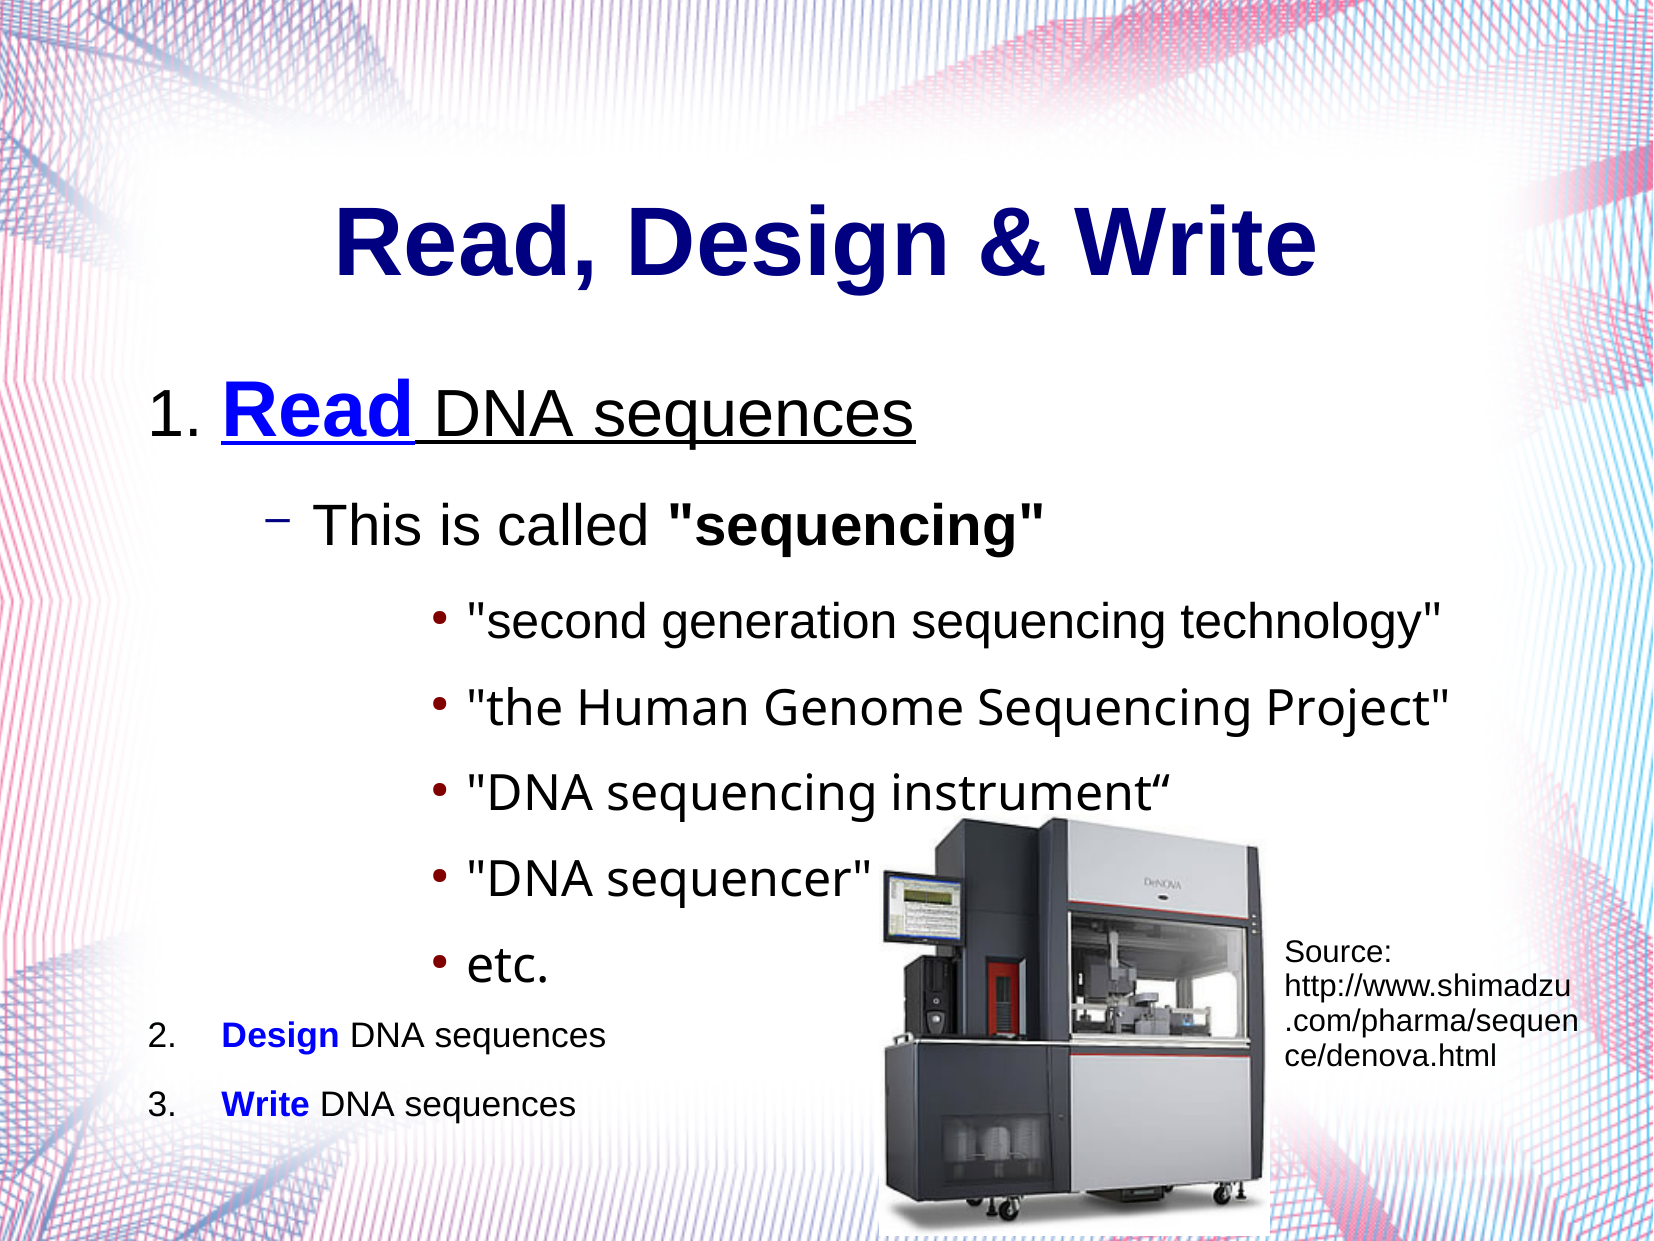

# Read, Design & Write
1.	Read DNA sequences
This is called "sequencing"
"second generation sequencing technology"
"the Human Genome Sequencing Project"
"DNA sequencing instrument“
"DNA sequencer"
etc.
2.	Design DNA sequences
3.	Write DNA sequences
Source: http://www.shimadzu.com/pharma/sequence/denova.html